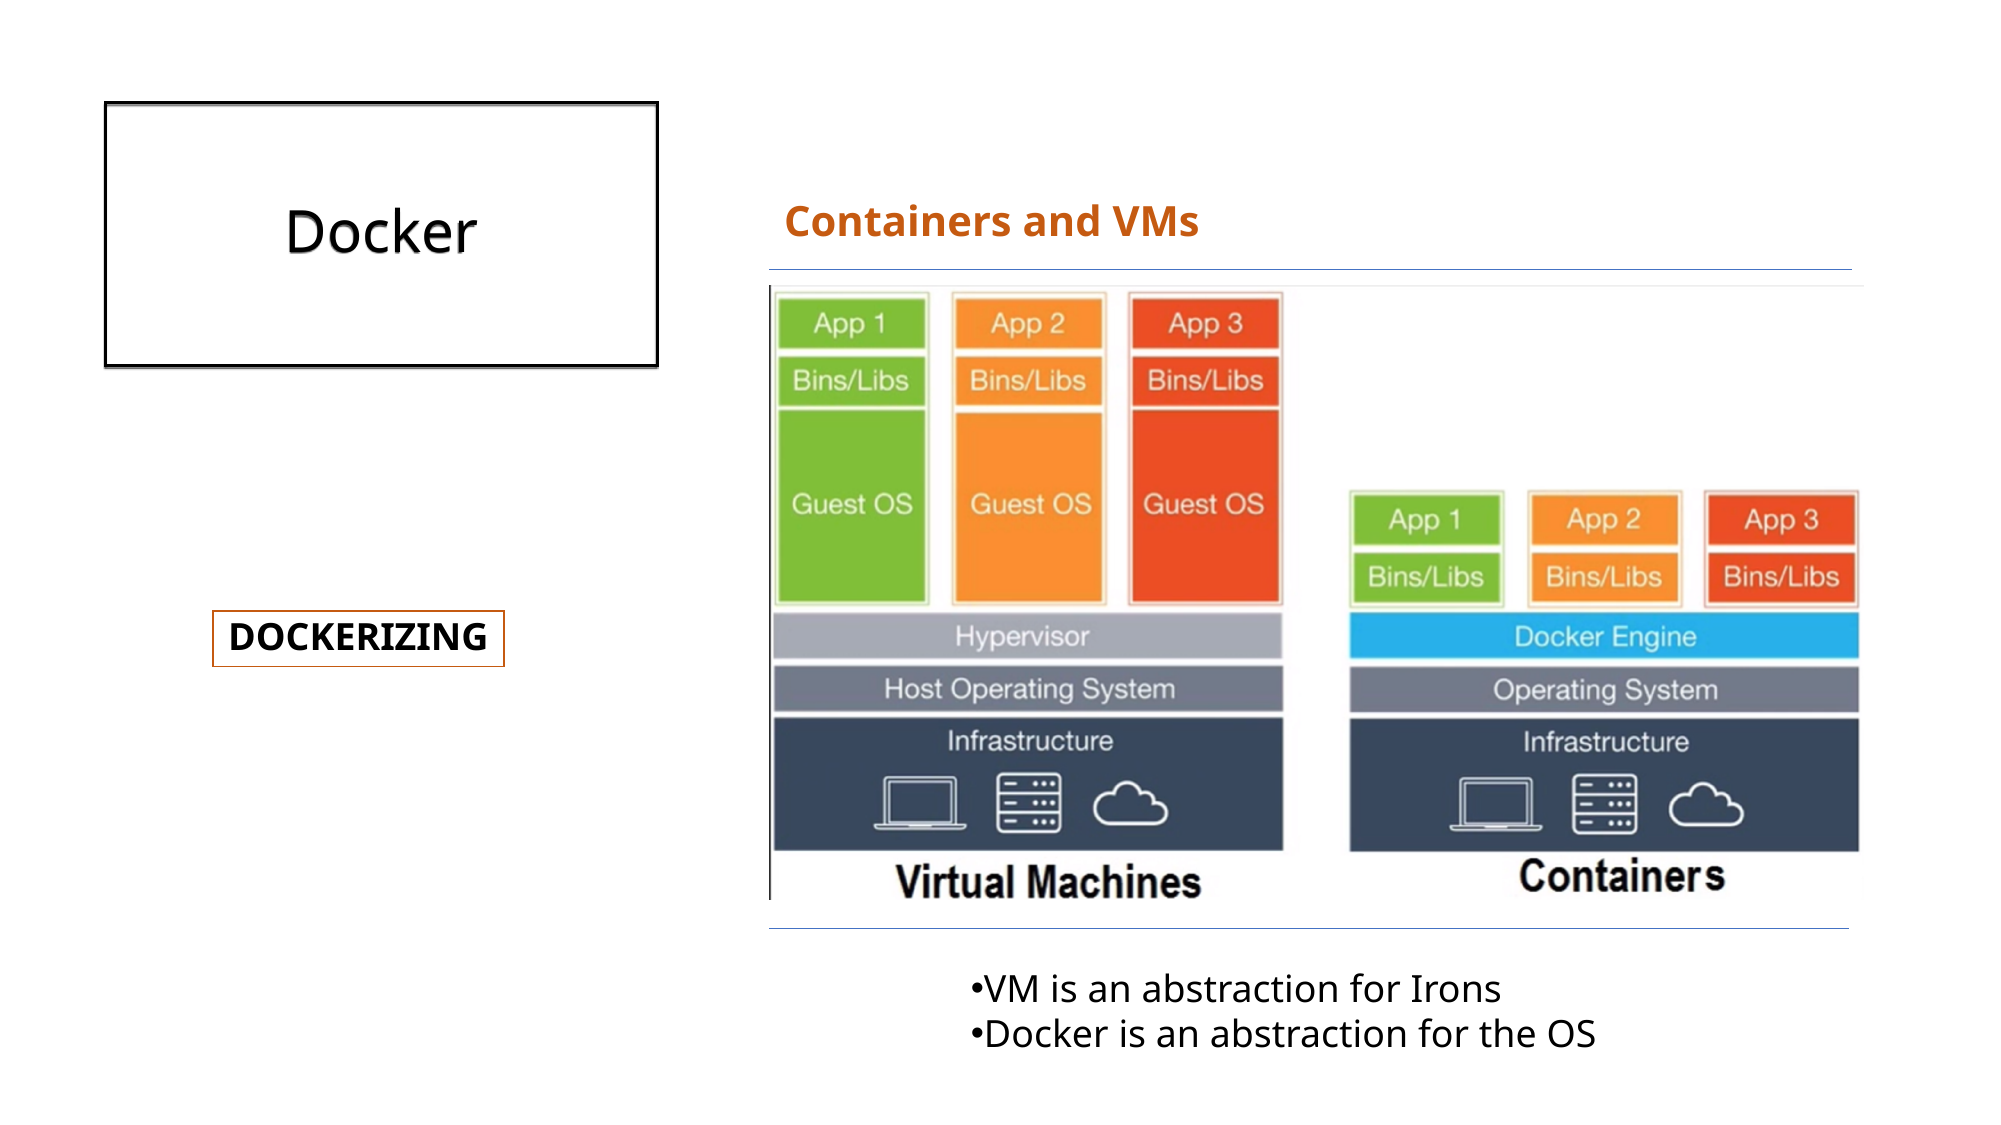

# Docker
Containers and VMs
DOCKERIZING
VM is an abstraction for Irons
Docker is an abstraction for the OS